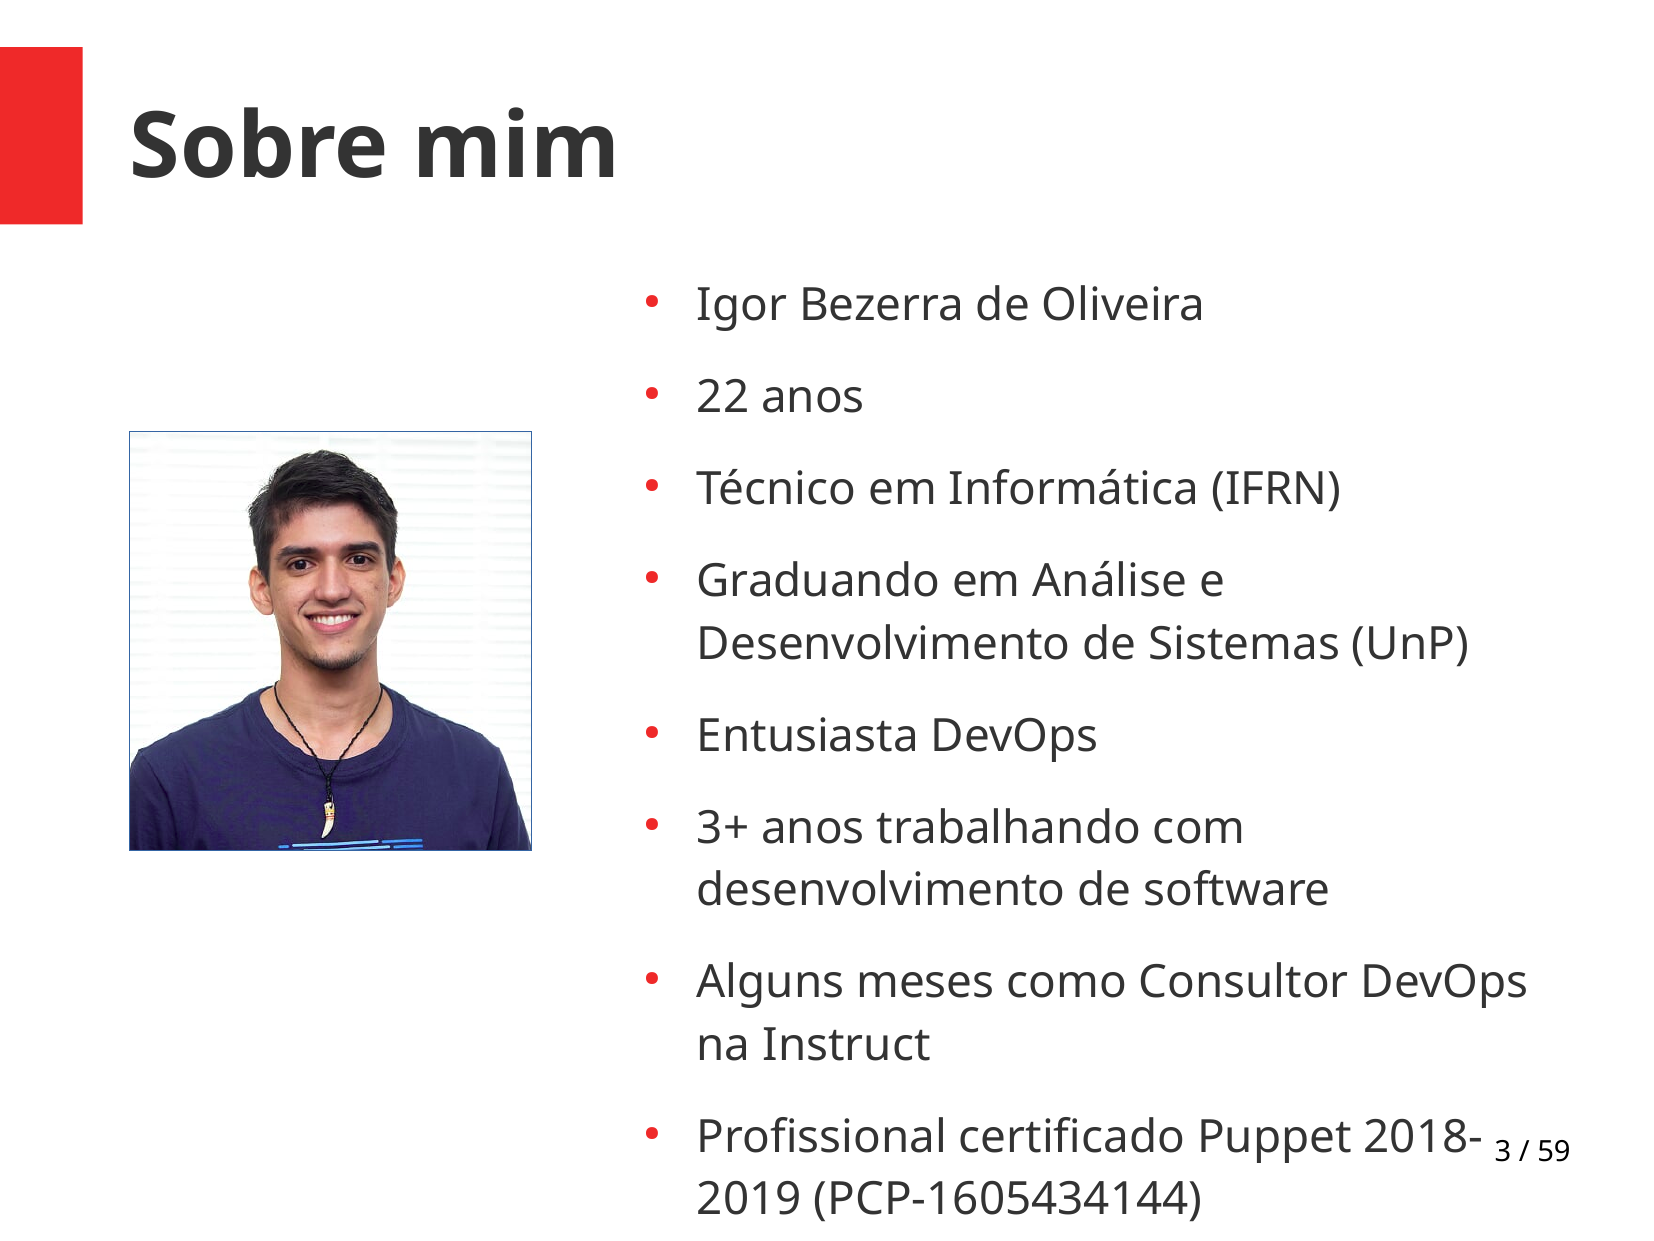

# Sobre mim
Igor Bezerra de Oliveira
22 anos
Técnico em Informática (IFRN)
Graduando em Análise e Desenvolvimento de Sistemas (UnP)
Entusiasta DevOps
3+ anos trabalhando com desenvolvimento de software
Alguns meses como Consultor DevOps na Instruct
Profissional certificado Puppet 2018-2019 (PCP-1605434144)
3